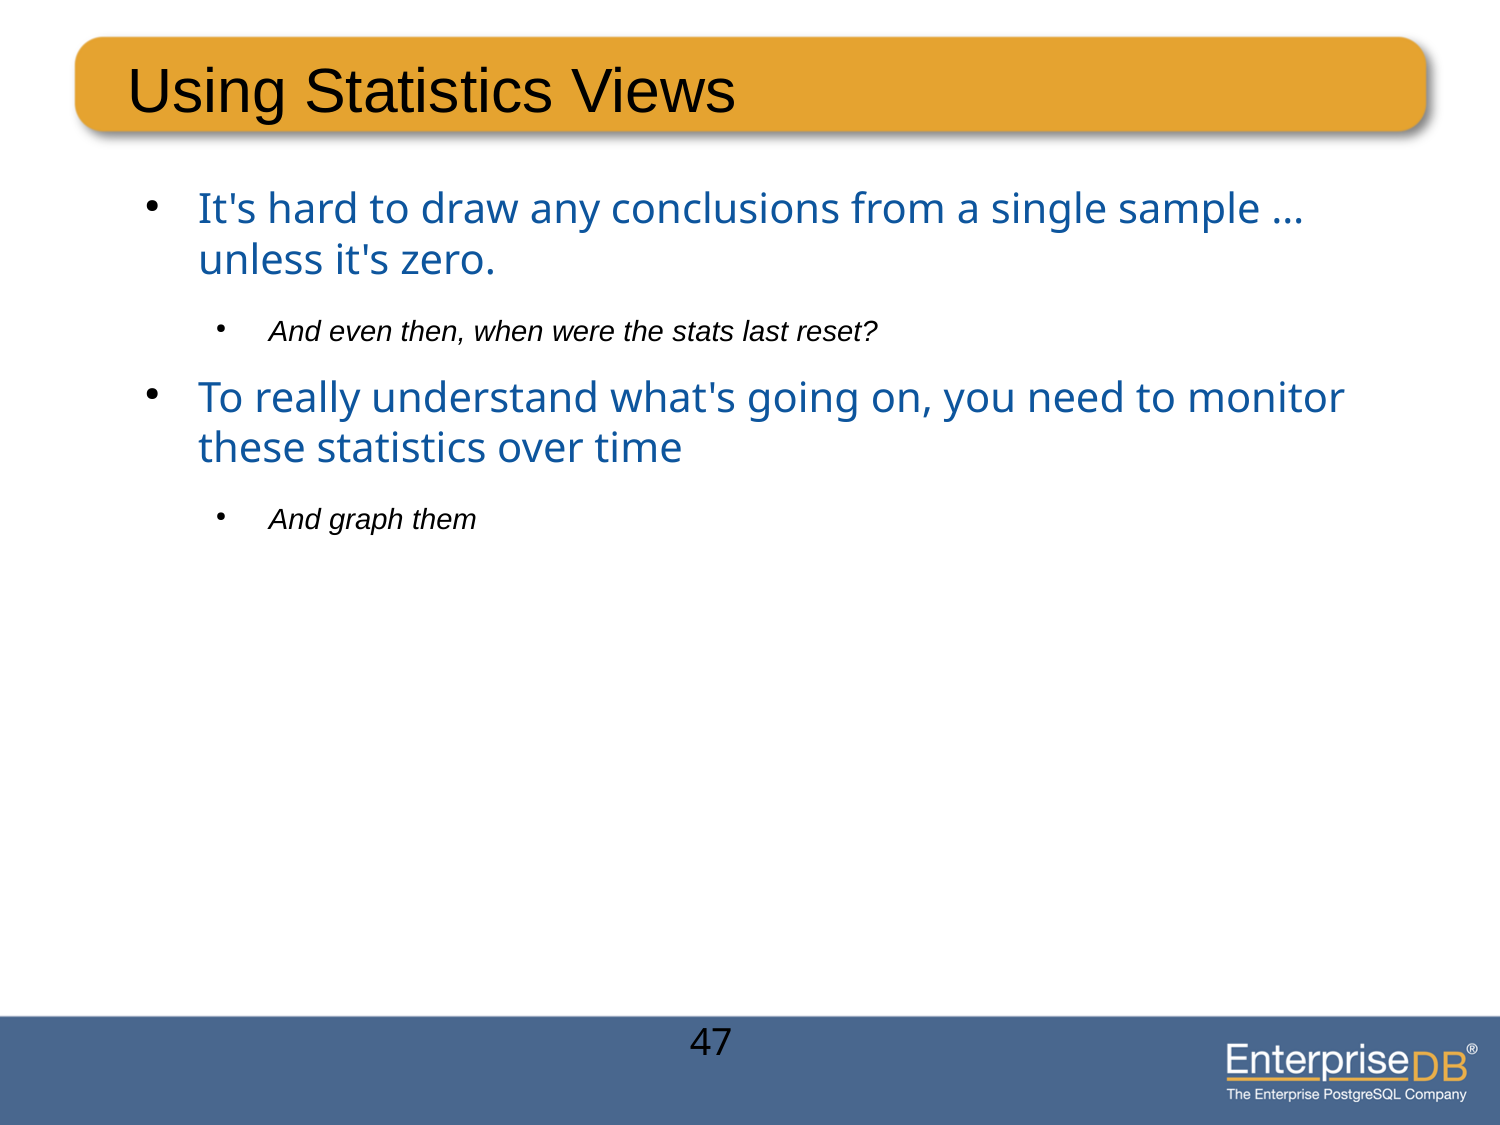

# Using Statistics Views
It's hard to draw any conclusions from a single sample … unless it's zero.
And even then, when were the stats last reset?
To really understand what's going on, you need to monitor these statistics over time
And graph them